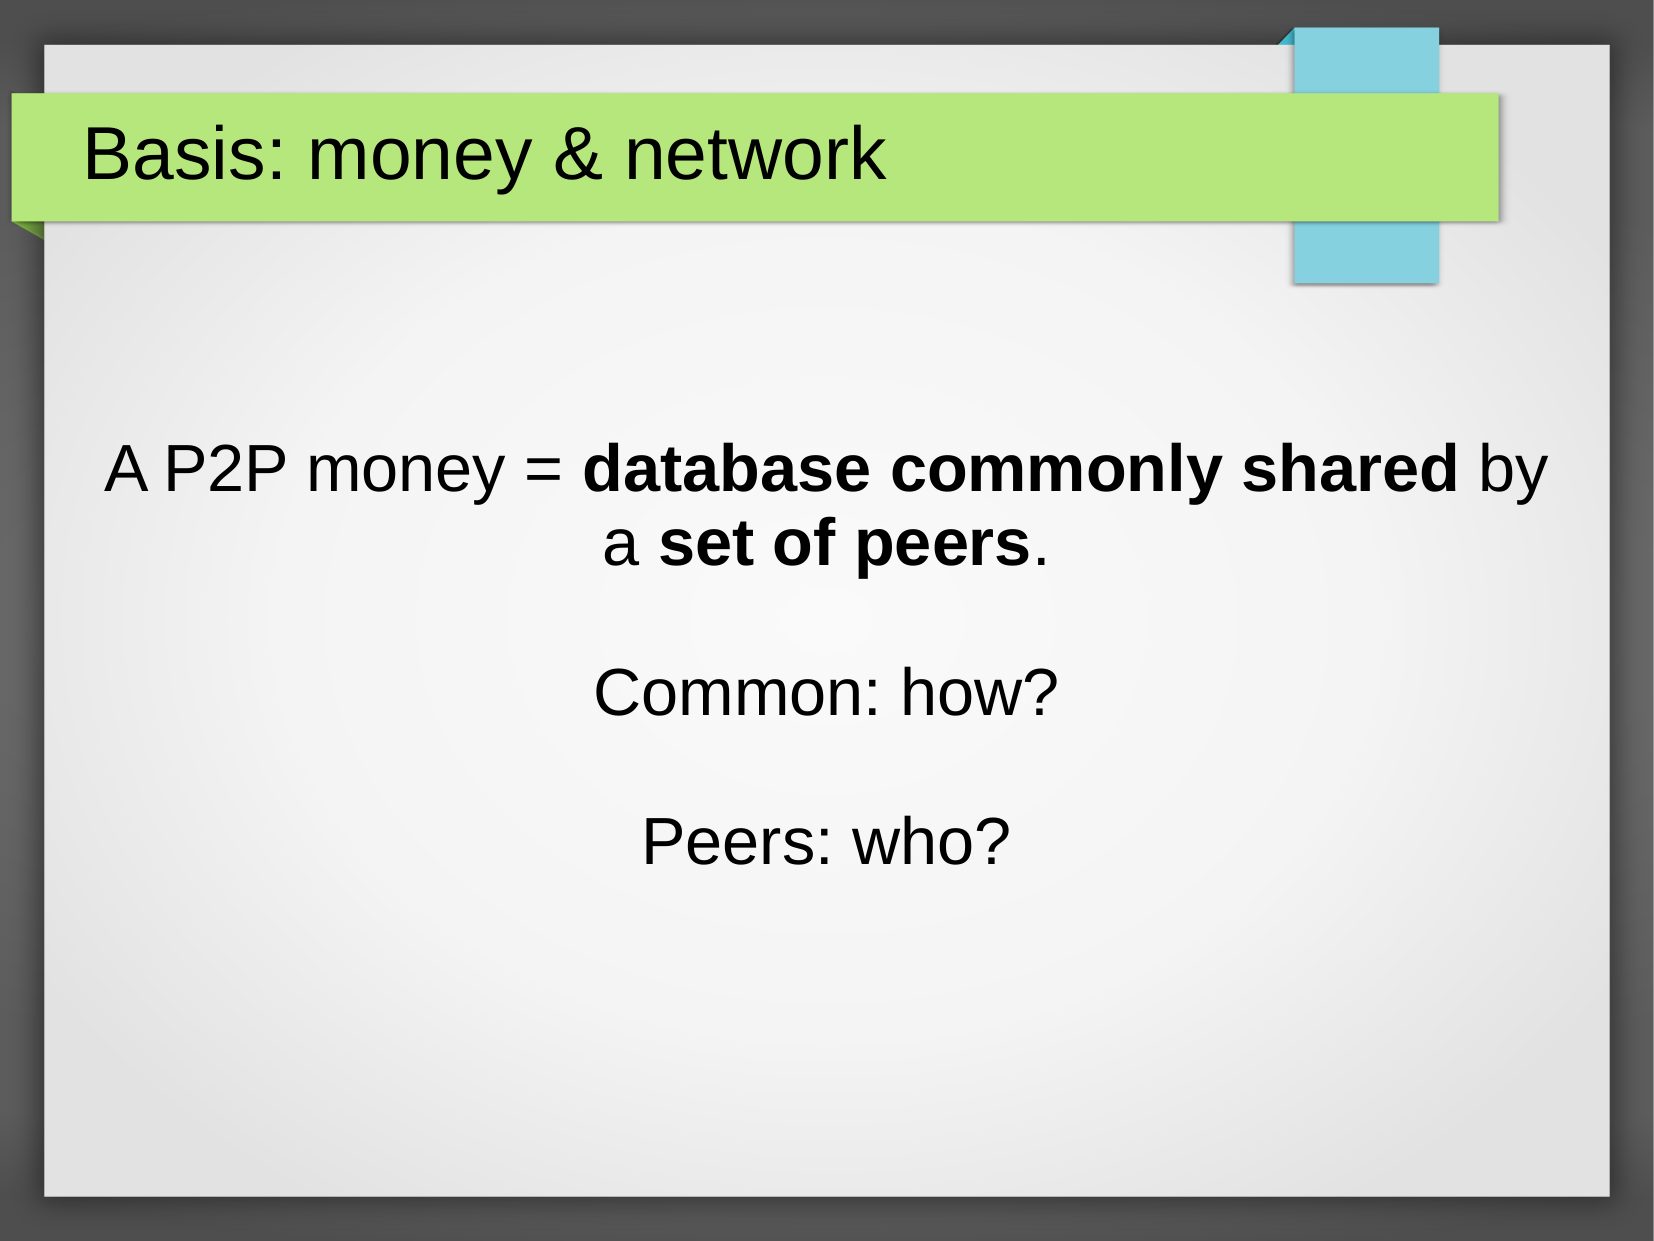

# Basis: money & network
A P2P money = database commonly shared by a set of peers.
Common: how?
Peers: who?